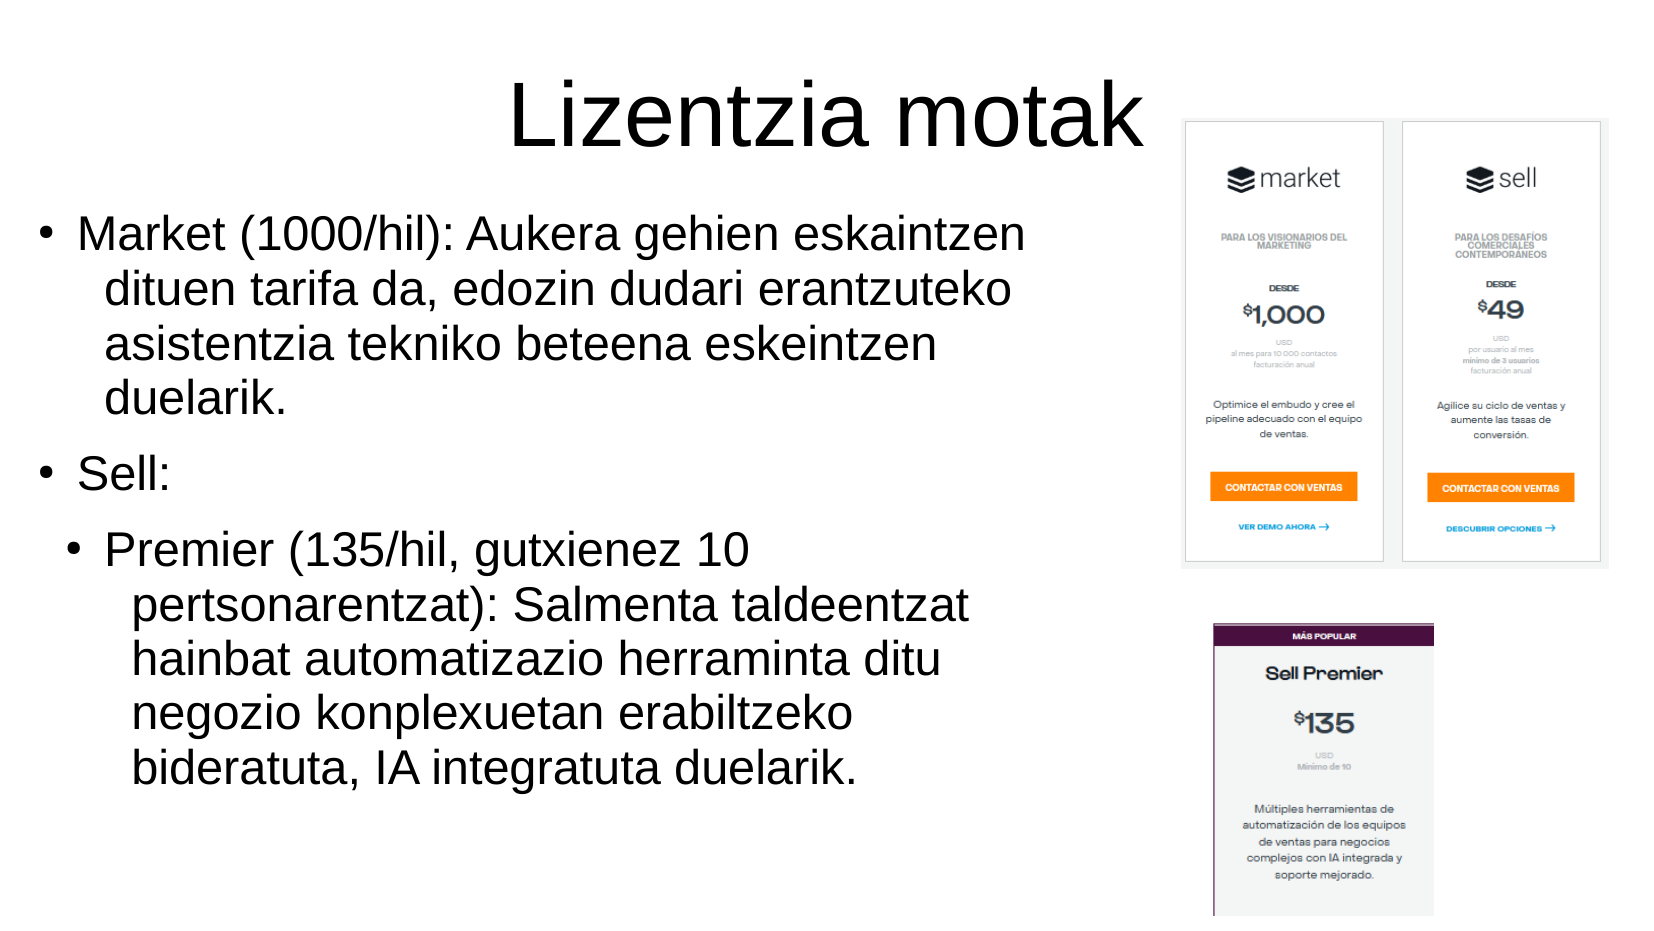

# Lizentzia motak
Market (1000/hil): Aukera gehien eskaintzen dituen tarifa da, edozin dudari erantzuteko asistentzia tekniko beteena eskeintzen duelarik.
Sell:
Premier (135/hil, gutxienez 10 pertsonarentzat): Salmenta taldeentzat hainbat automatizazio herraminta ditu negozio konplexuetan erabiltzeko bideratuta, IA integratuta duelarik.